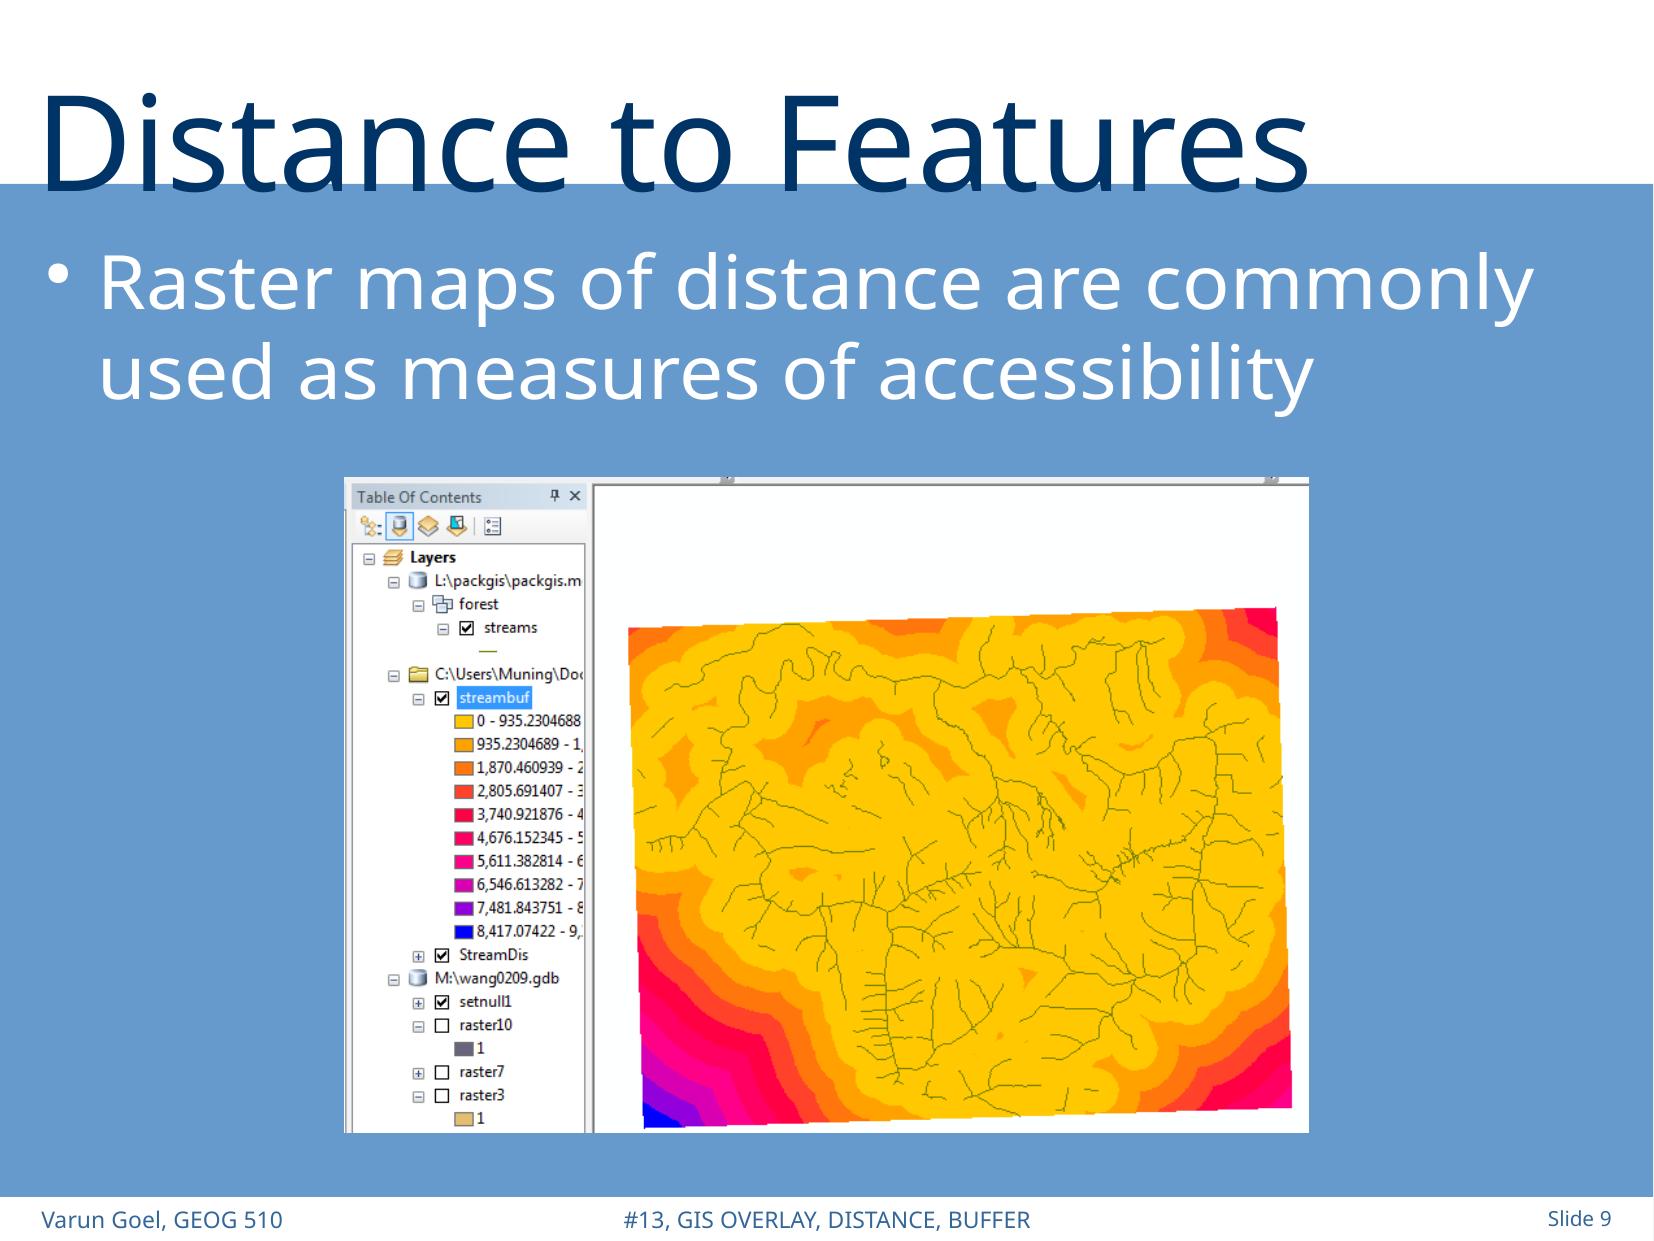

# Distance to Features
Raster maps of distance are commonly used as measures of accessibility
#13, GIS OVERLAY, DISTANCE, BUFFER
9